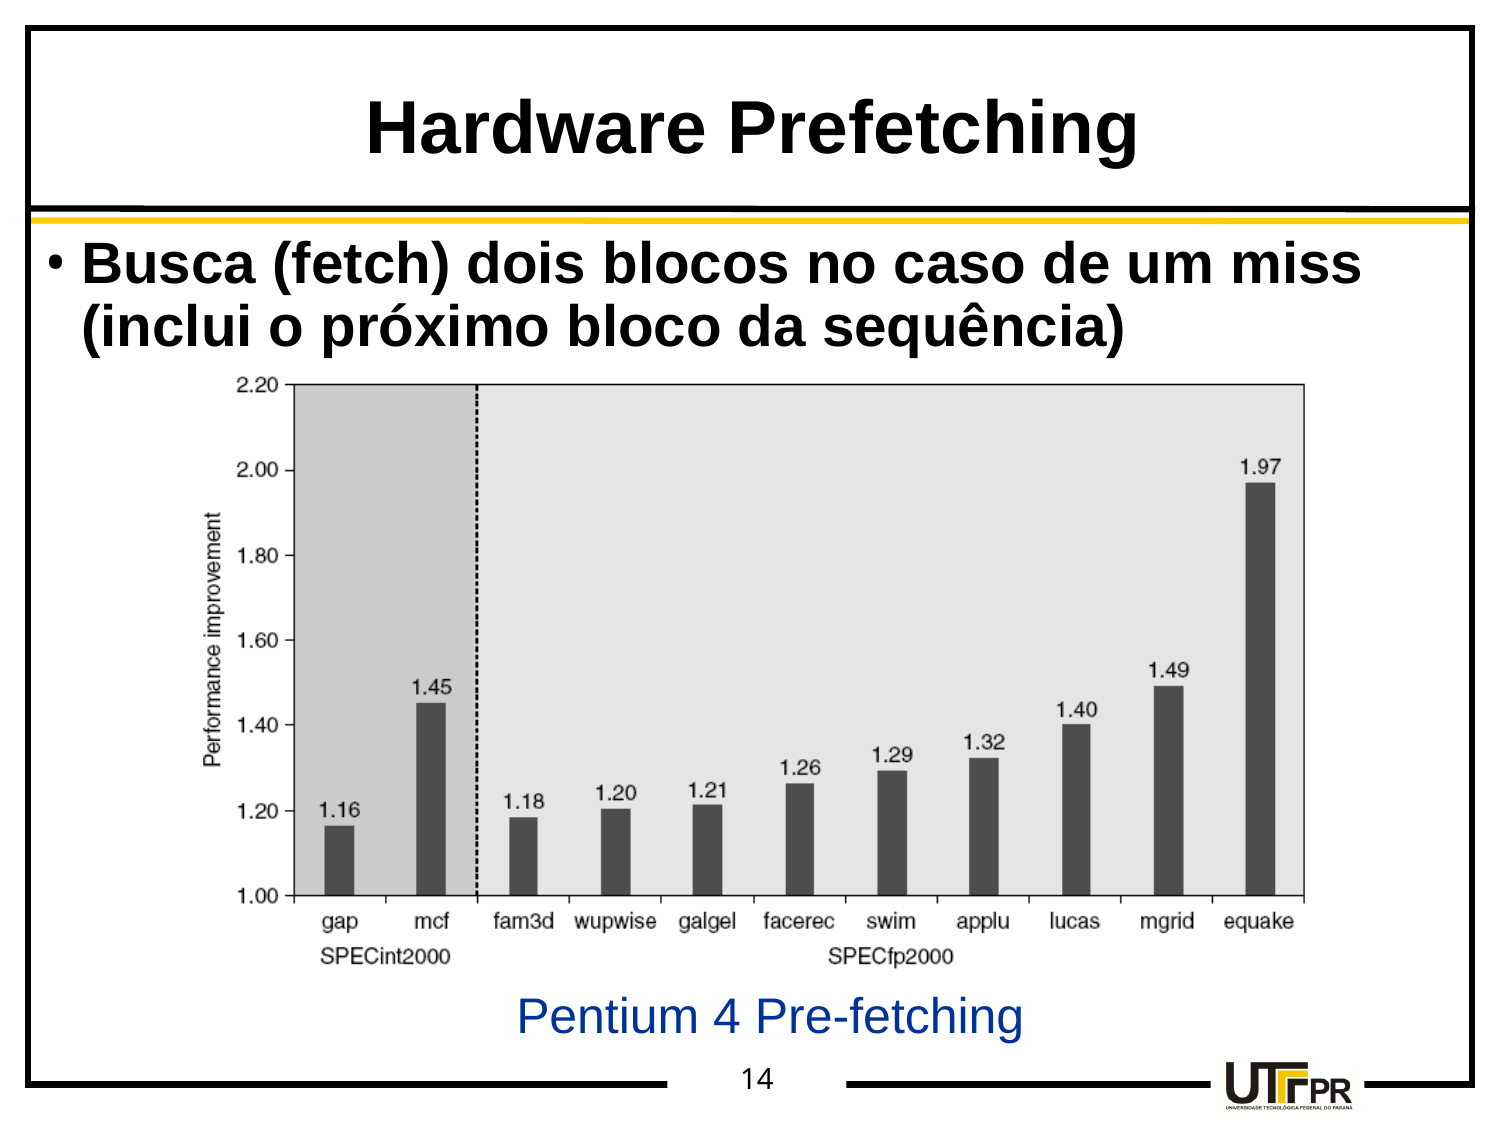

Hardware Prefetching
# Busca (fetch) dois blocos no caso de um miss (inclui o próximo bloco da sequência)
Pentium 4 Pre-fetching